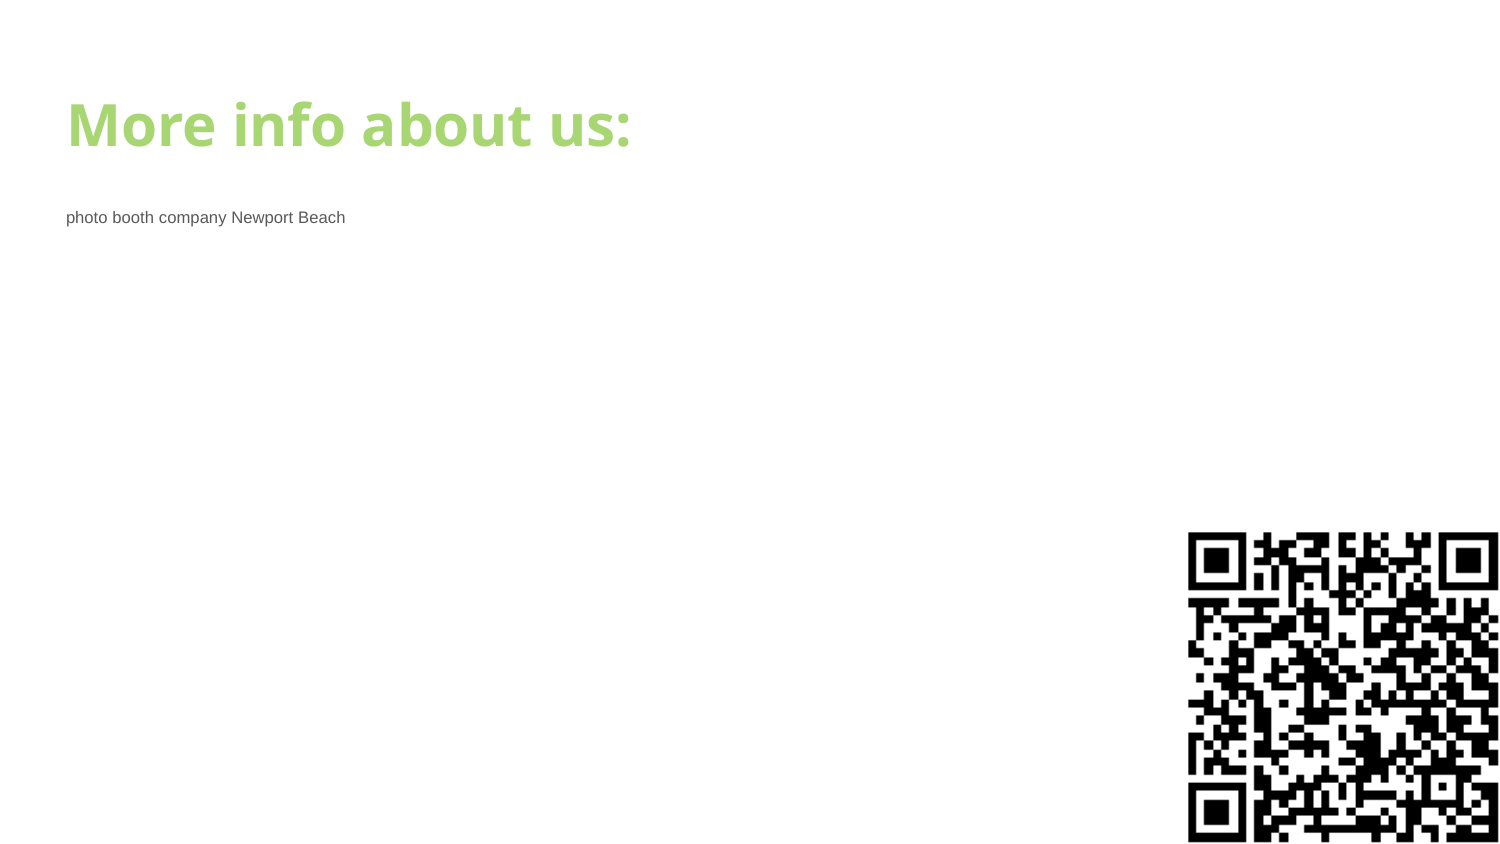

# More info about us:
photo booth company Newport Beach